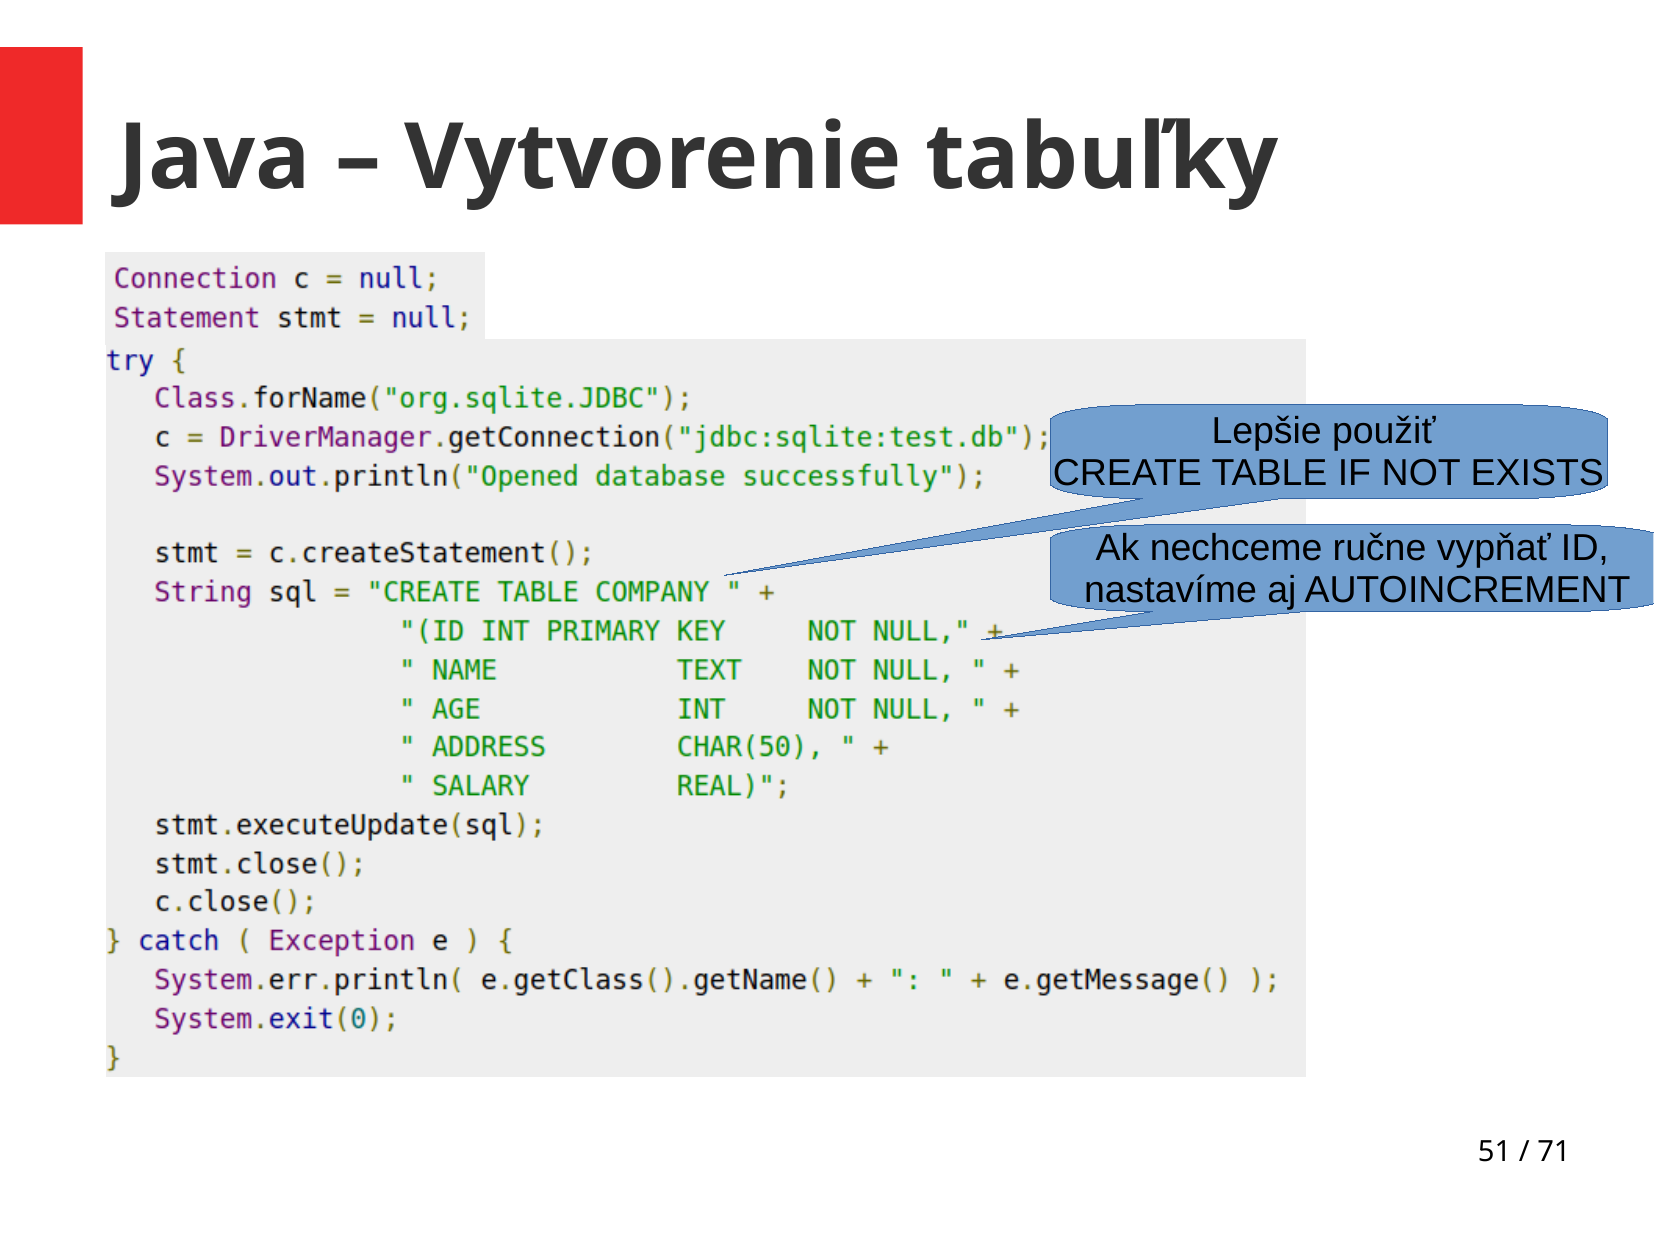

# Java – Vytvorenie tabuľky
J
Lepšie použiť
CREATE TABLE IF NOT EXISTS
Ak nechceme ručne vypňať ID,
nastavíme aj AUTOINCREMENT
51